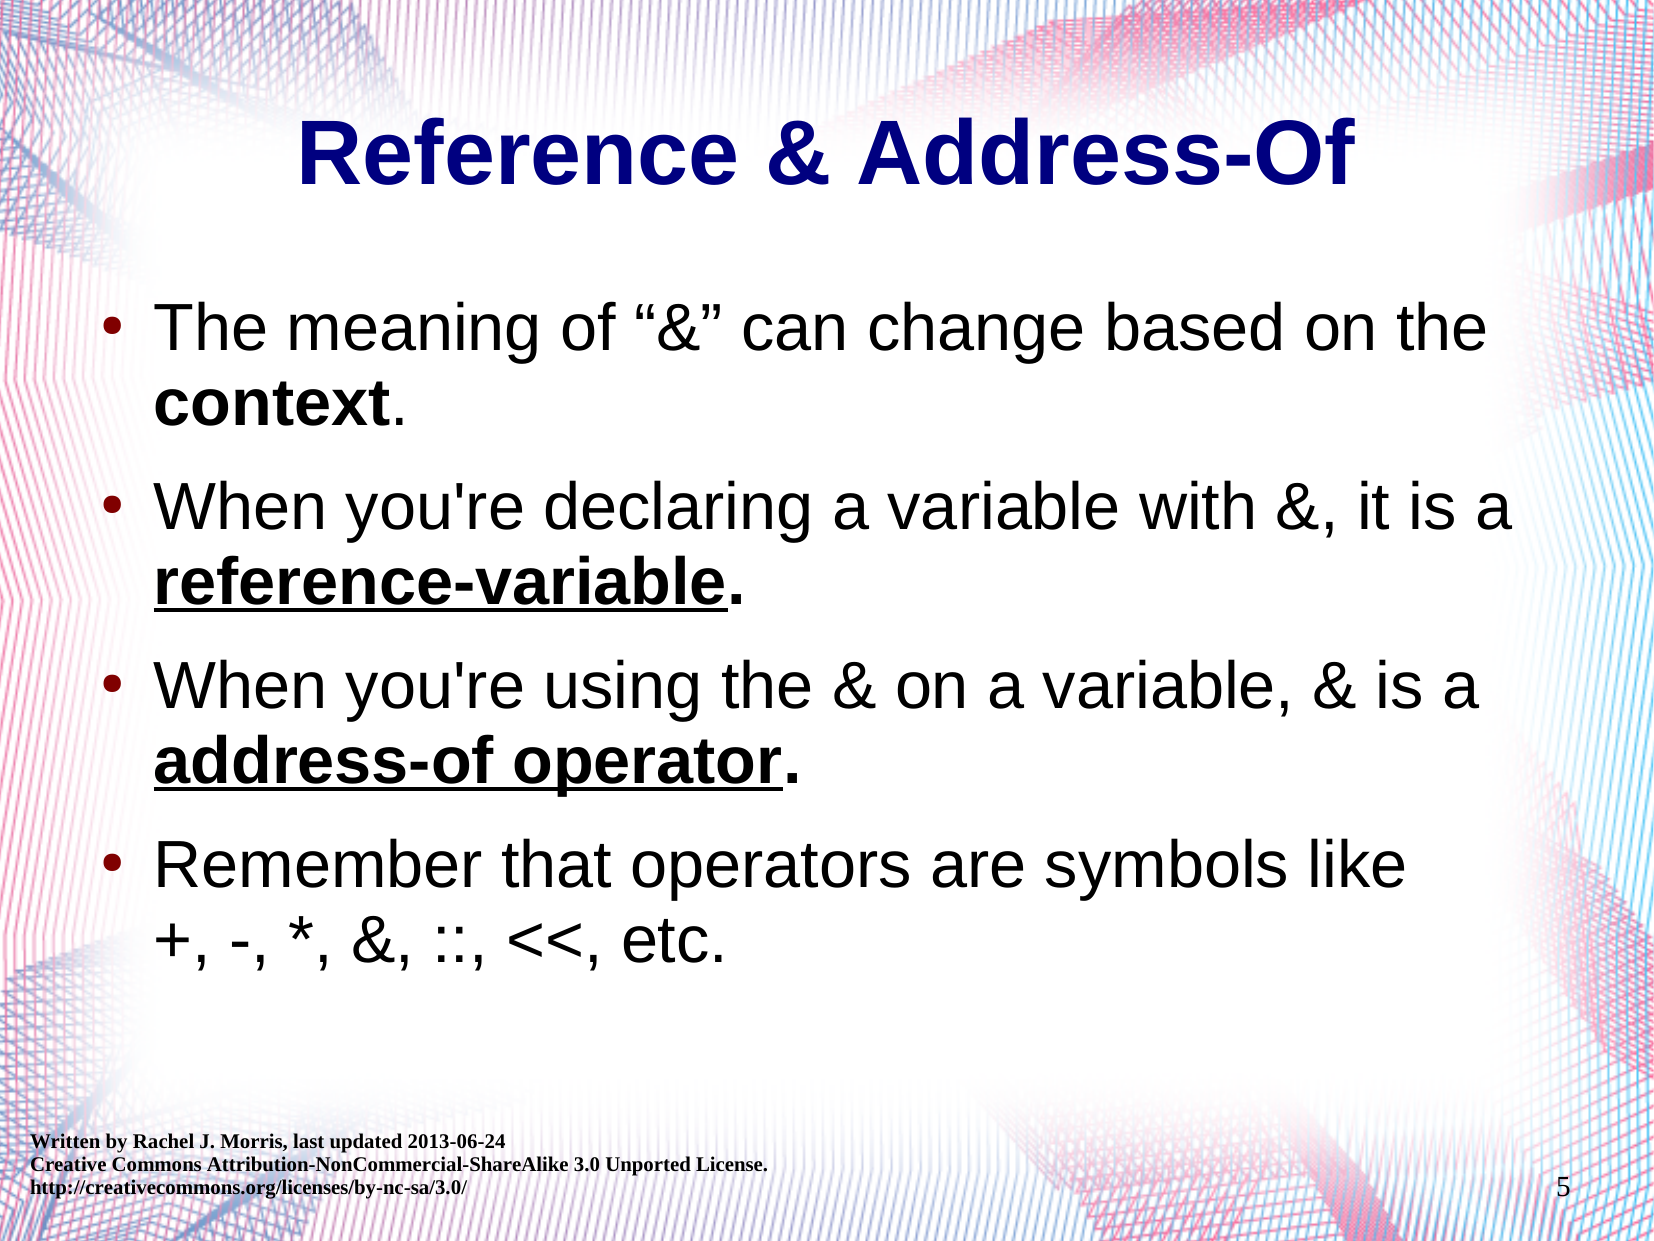

# Reference & Address-Of
The meaning of “&” can change based on the context.
When you're declaring a variable with &, it is a reference-variable.
When you're using the & on a variable, & is a address-of operator.
Remember that operators are symbols like
+, -, *, &, ::, <<, etc.
5